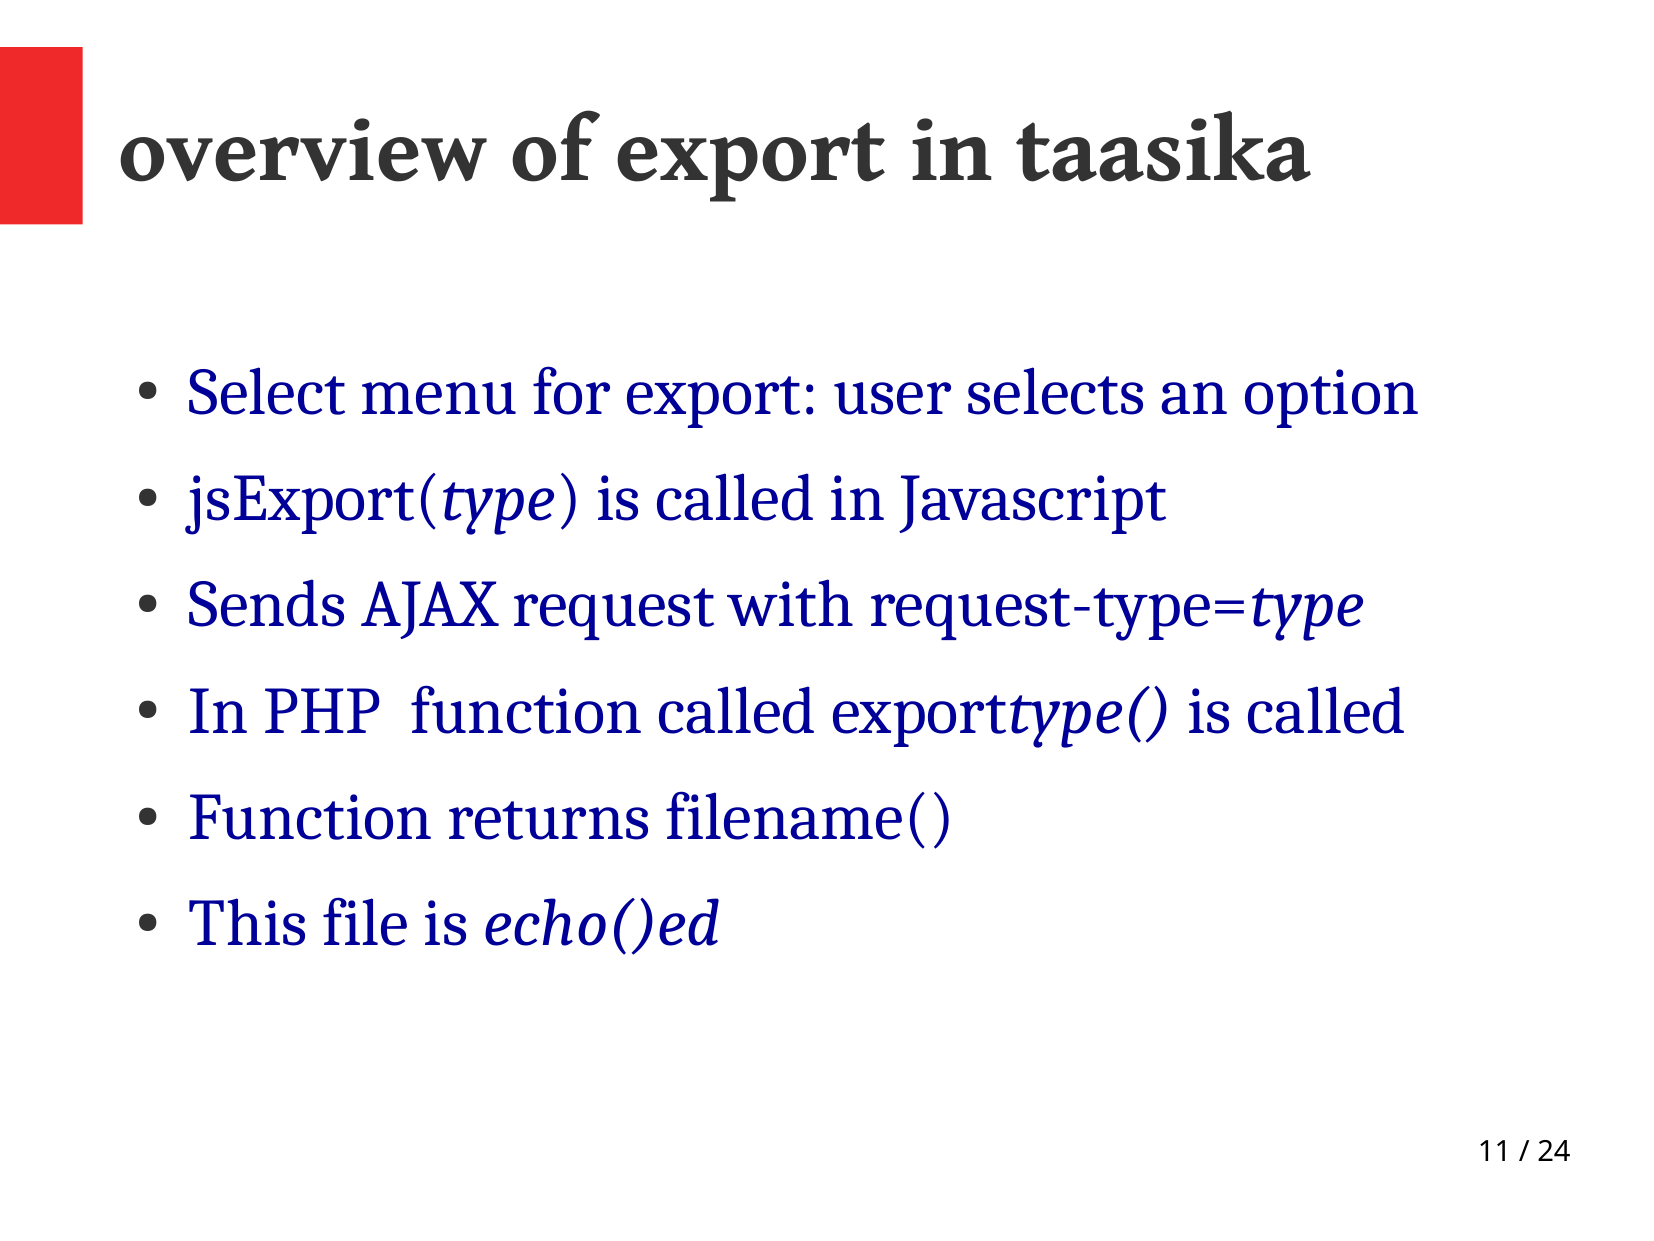

# overview of export in taasika
Select menu for export: user selects an option
jsExport(type) is called in Javascript
Sends AJAX request with request-type=type
In PHP function called exporttype() is called
Function returns filename()
This file is echo()ed
11